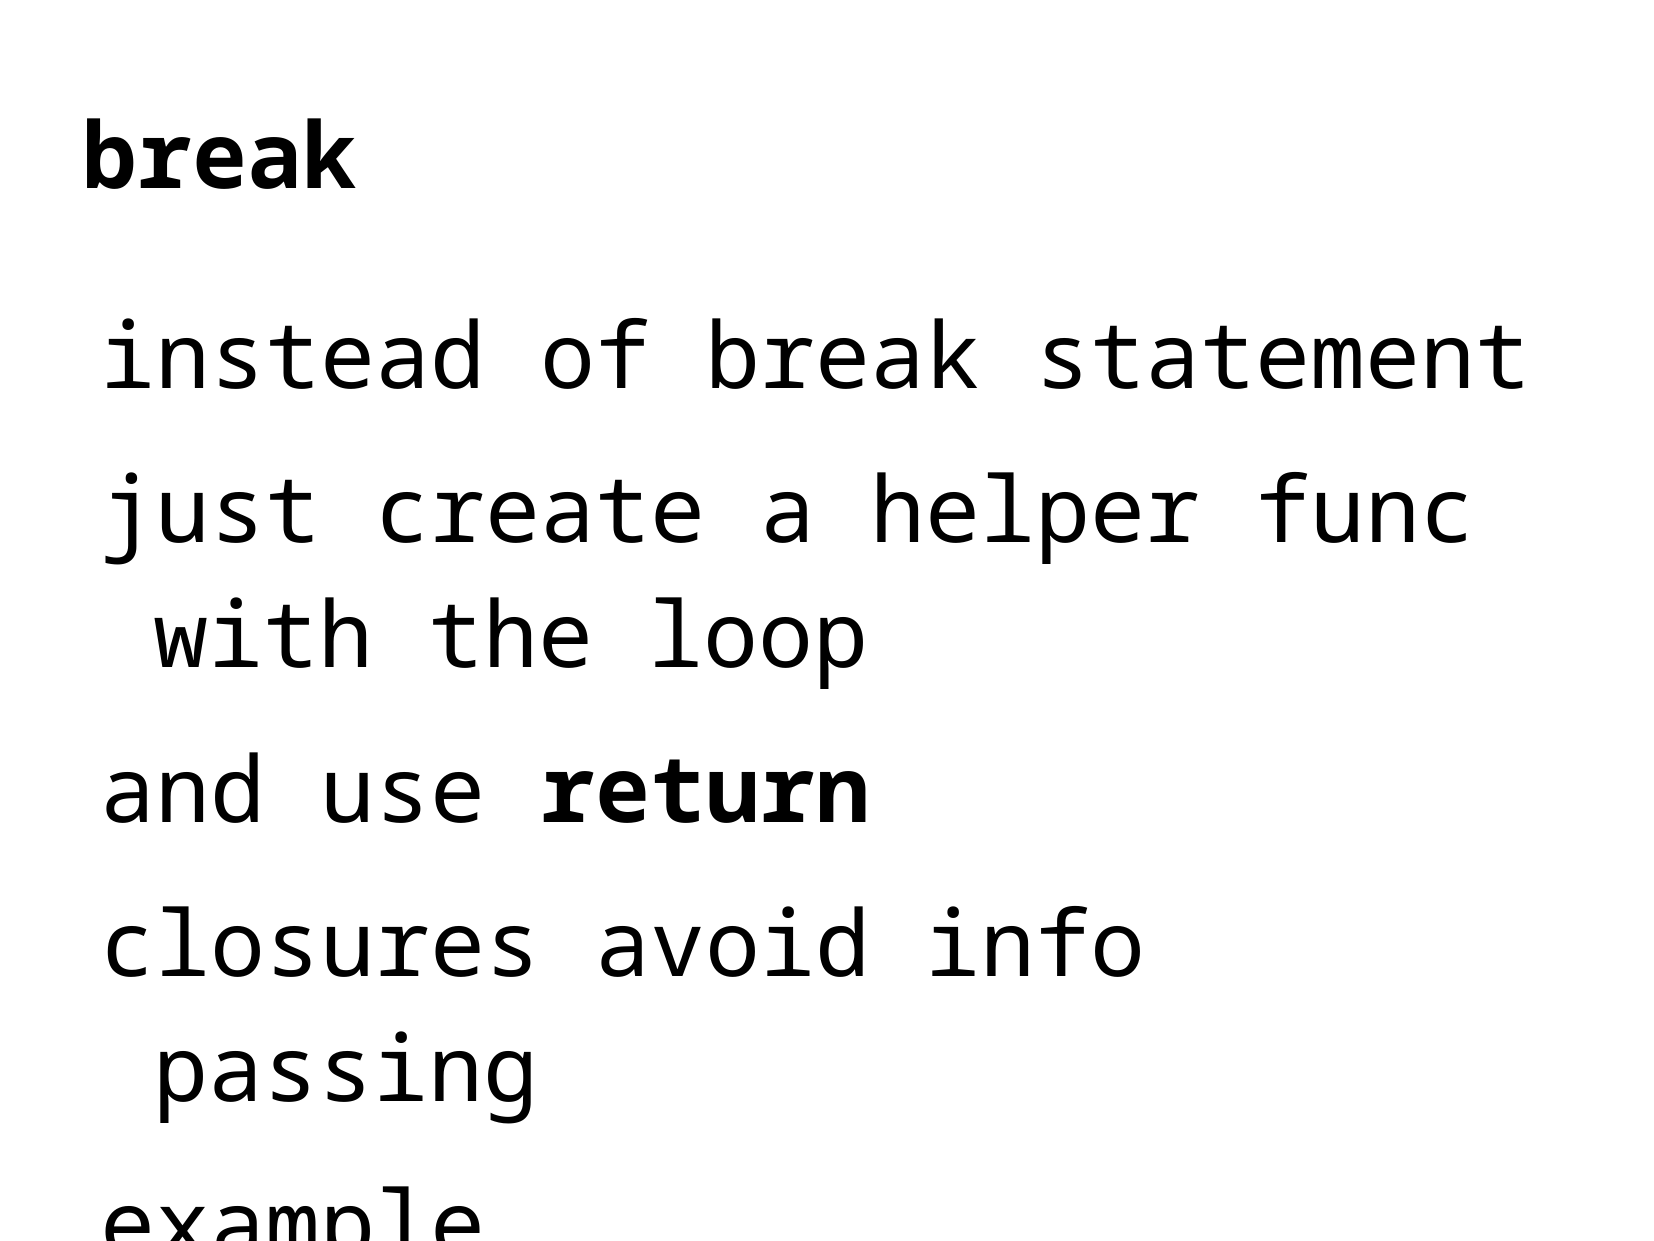

# break
instead of break statement
just create a helper func with the loop
and use return
closures avoid info passing
example...